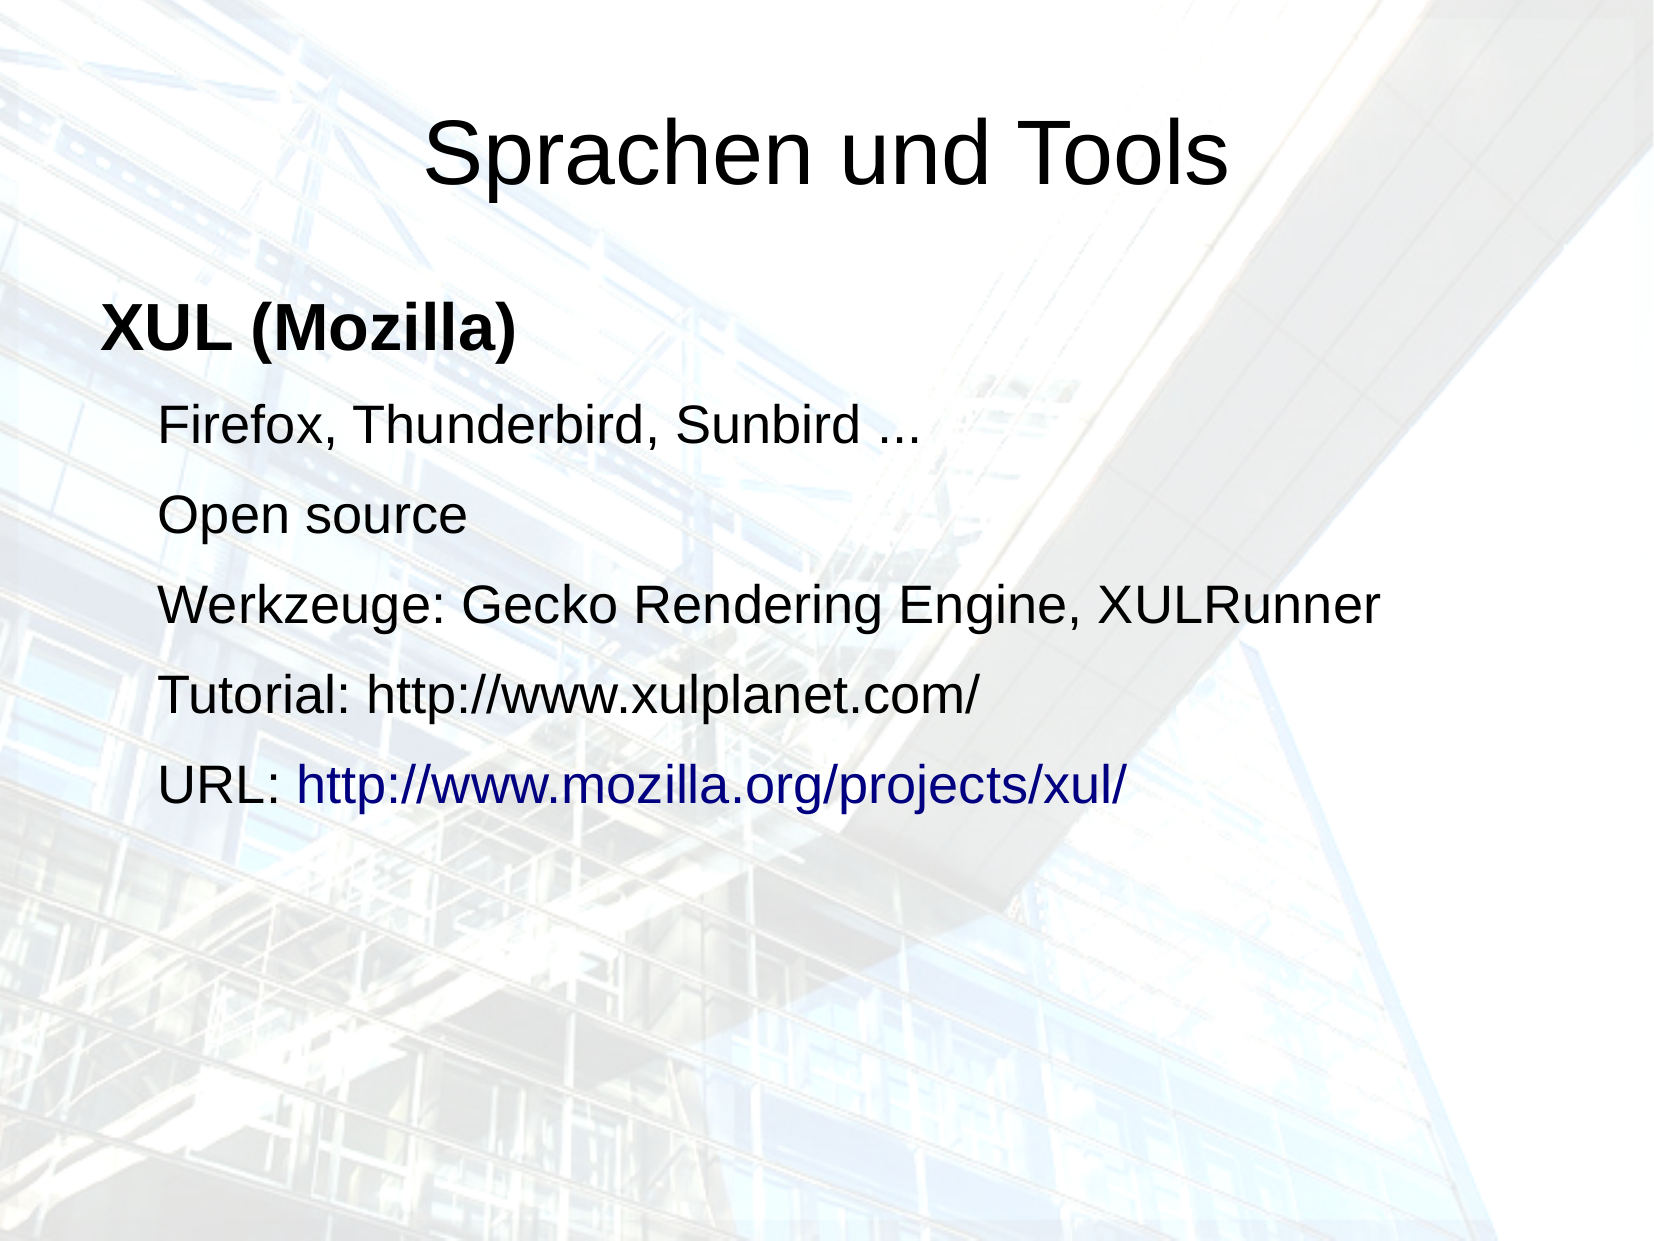

# Sprachen und Tools
XUL (Mozilla)
Firefox, Thunderbird, Sunbird ...
Open source
Werkzeuge: Gecko Rendering Engine, XULRunner
Tutorial: http://www.xulplanet.com/
URL: http://www.mozilla.org/projects/xul/